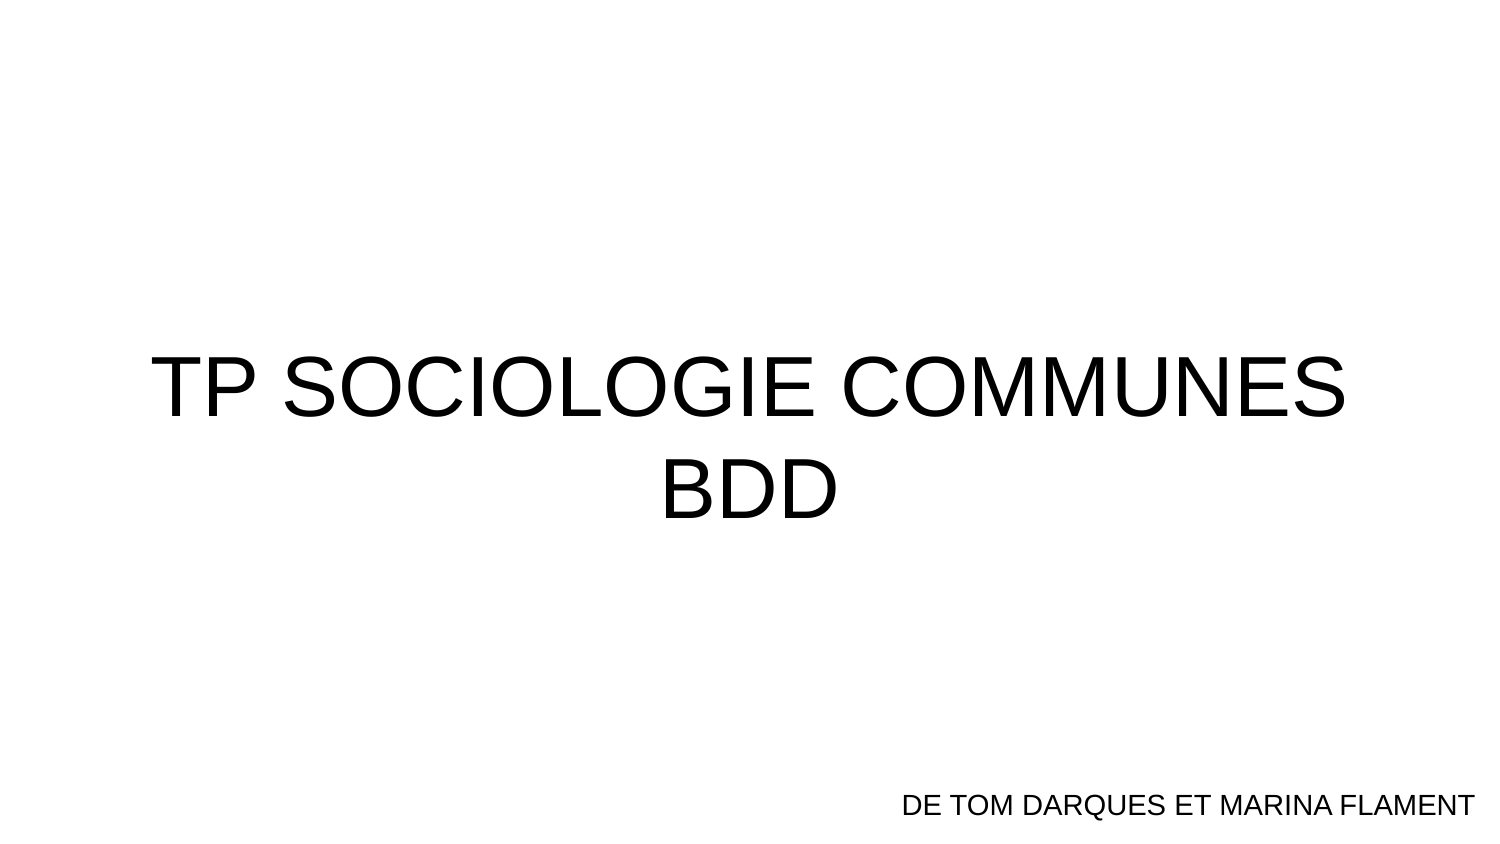

TP SOCIOLOGIE COMMUNES BDD
DE TOM DARQUES ET MARINA FLAMENT